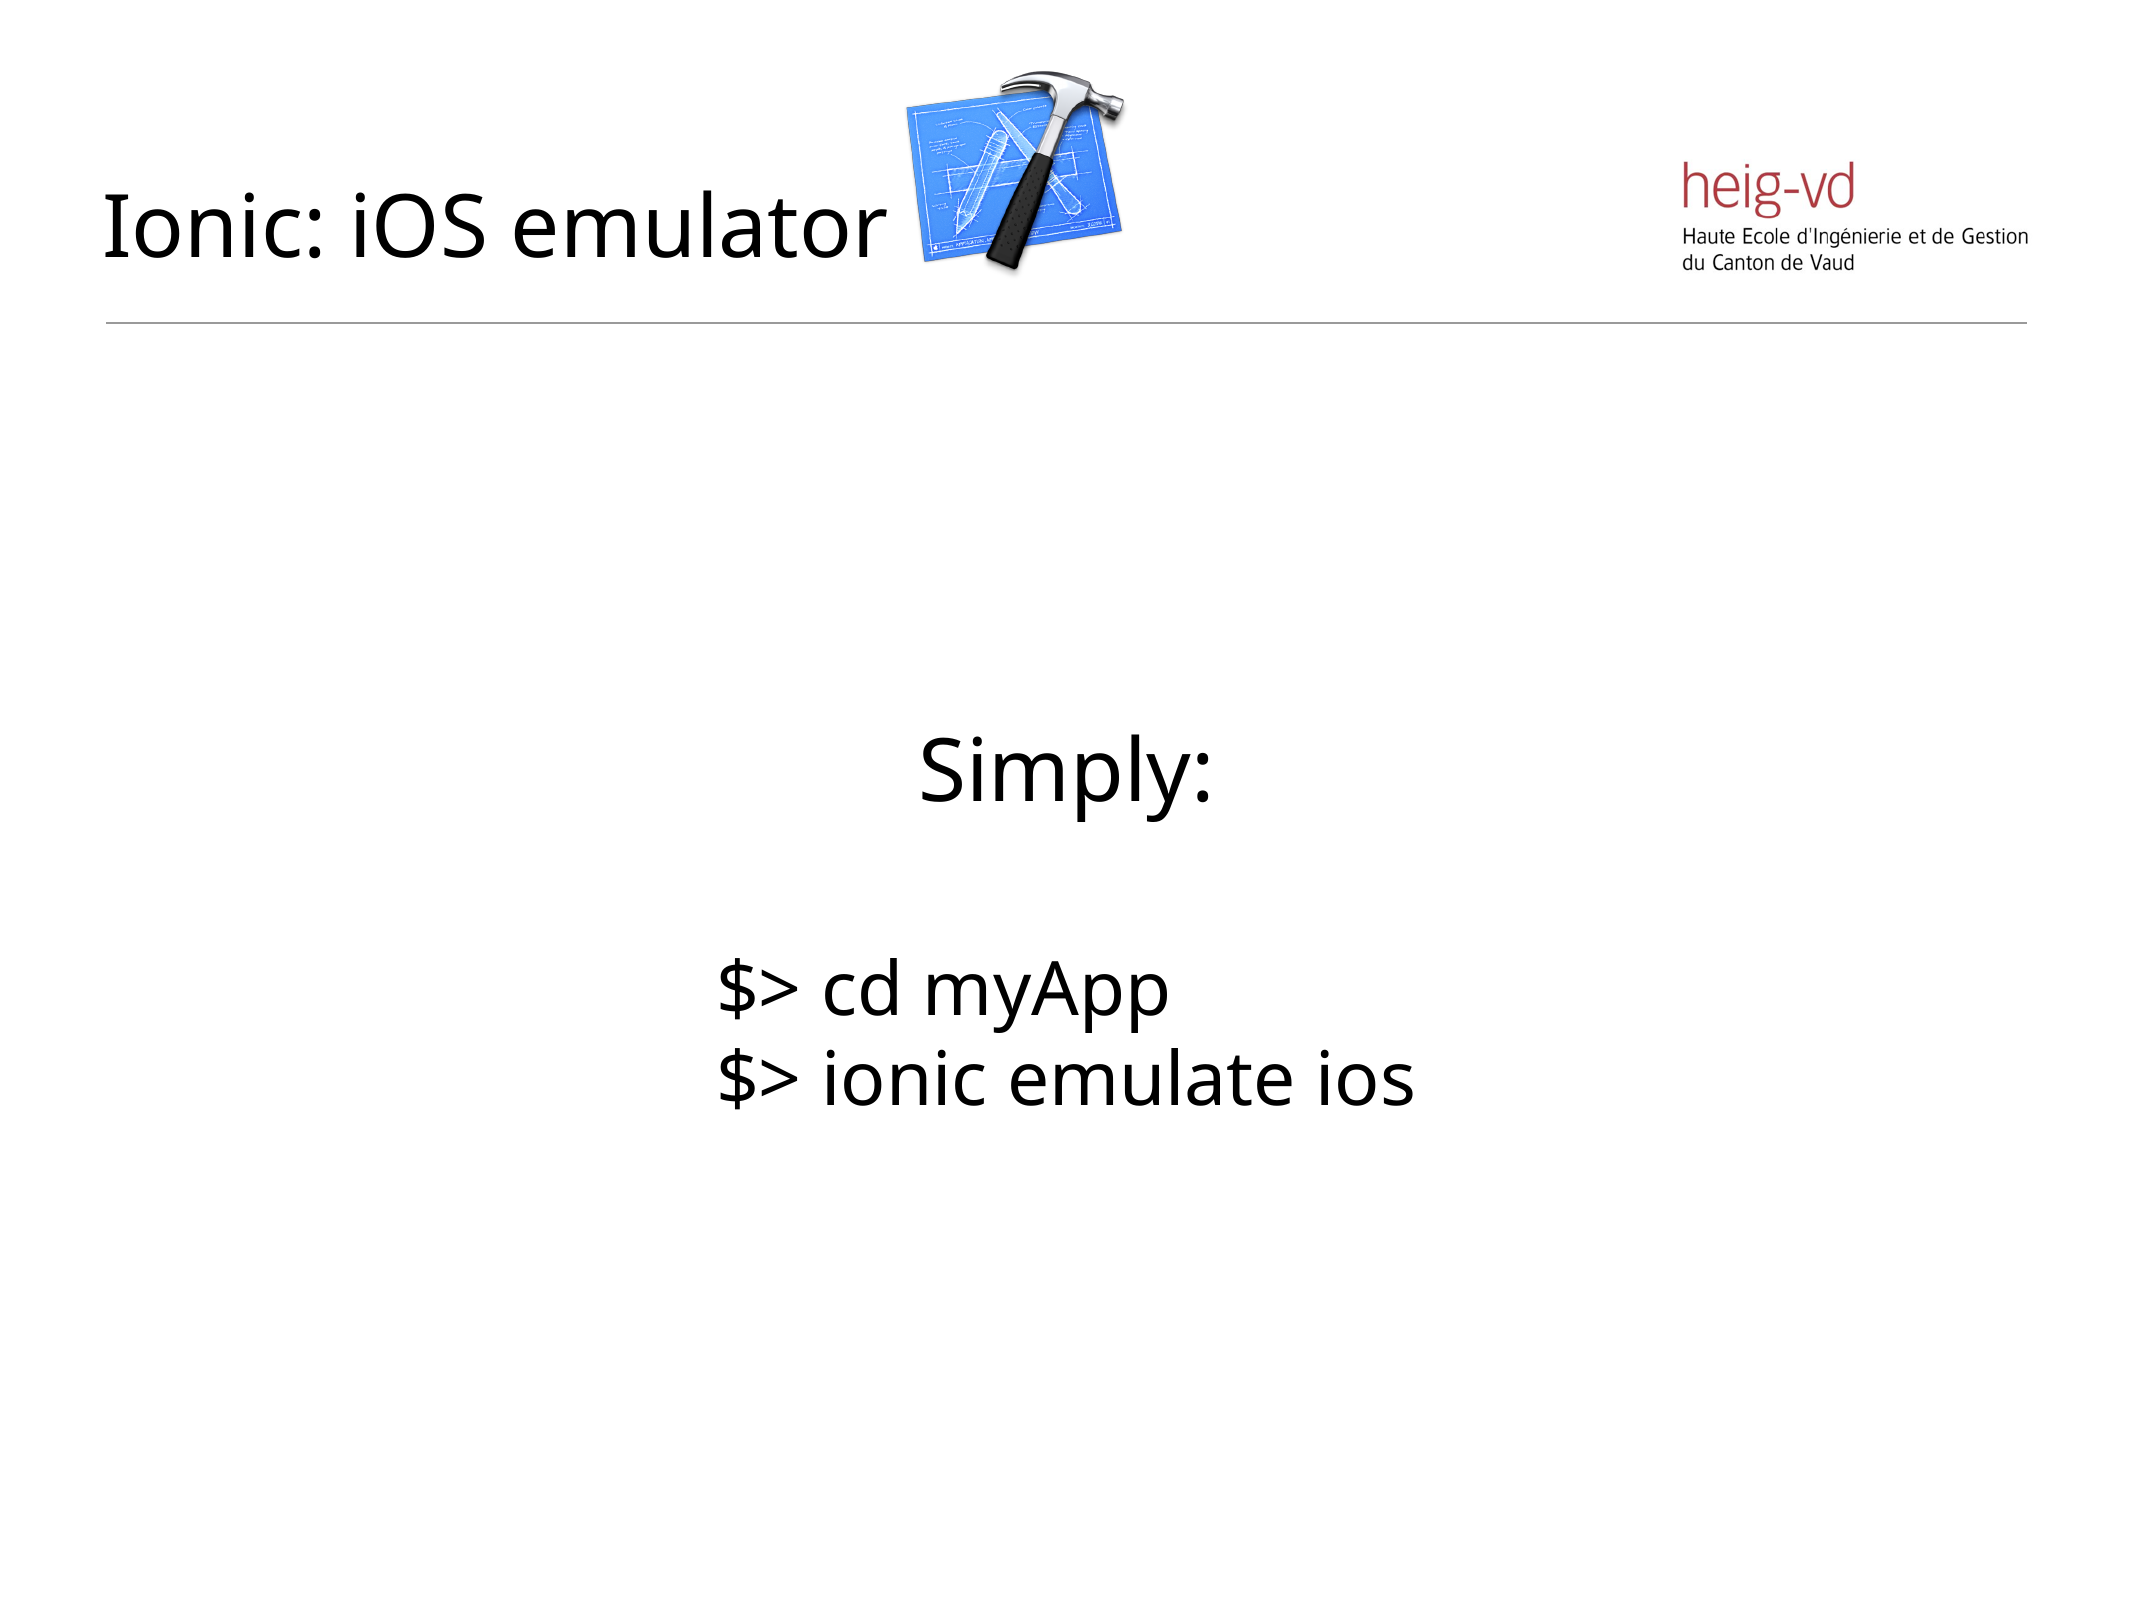

# Ionic: iOS emulator
Simply:
$> cd myApp
$> ionic emulate ios